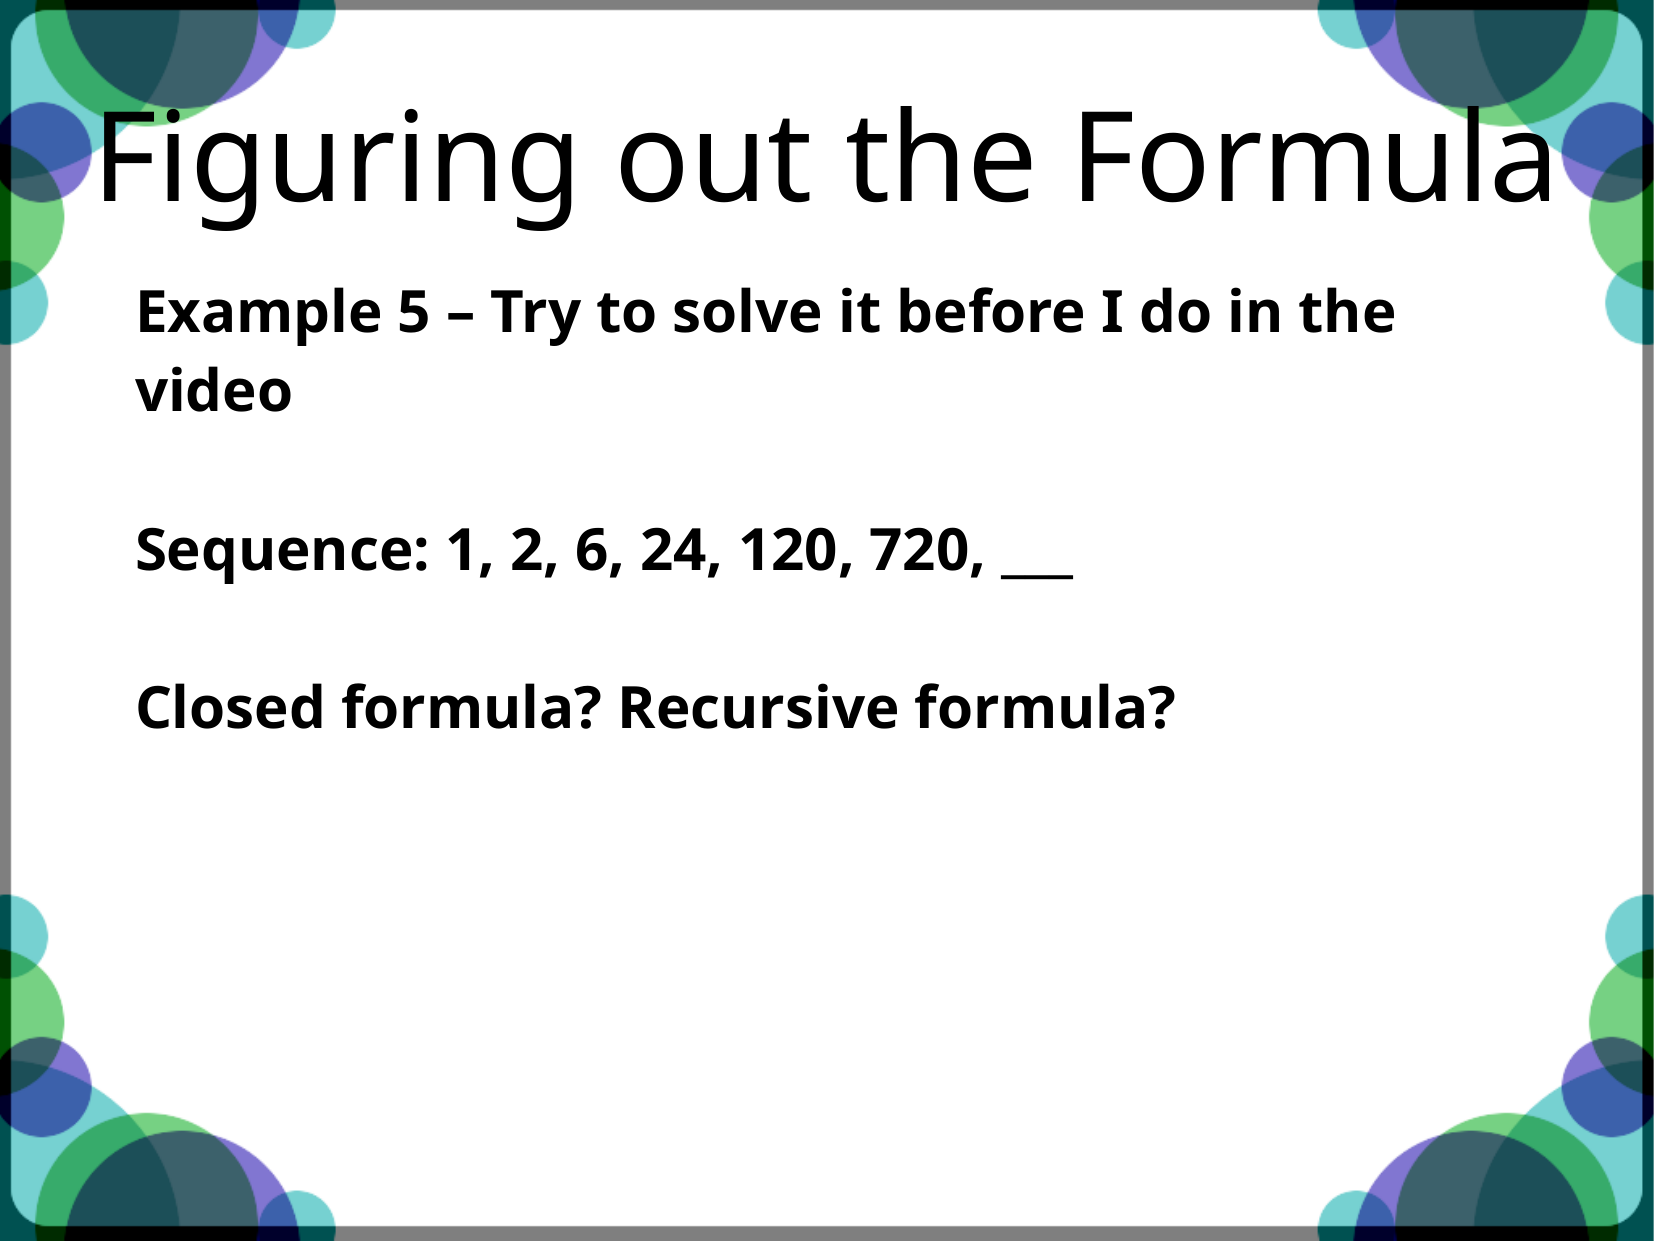

# Figuring out the Formula
Example 5 – Try to solve it before I do in the video
Sequence: 1, 2, 6, 24, 120, 720, ___
Closed formula? Recursive formula?